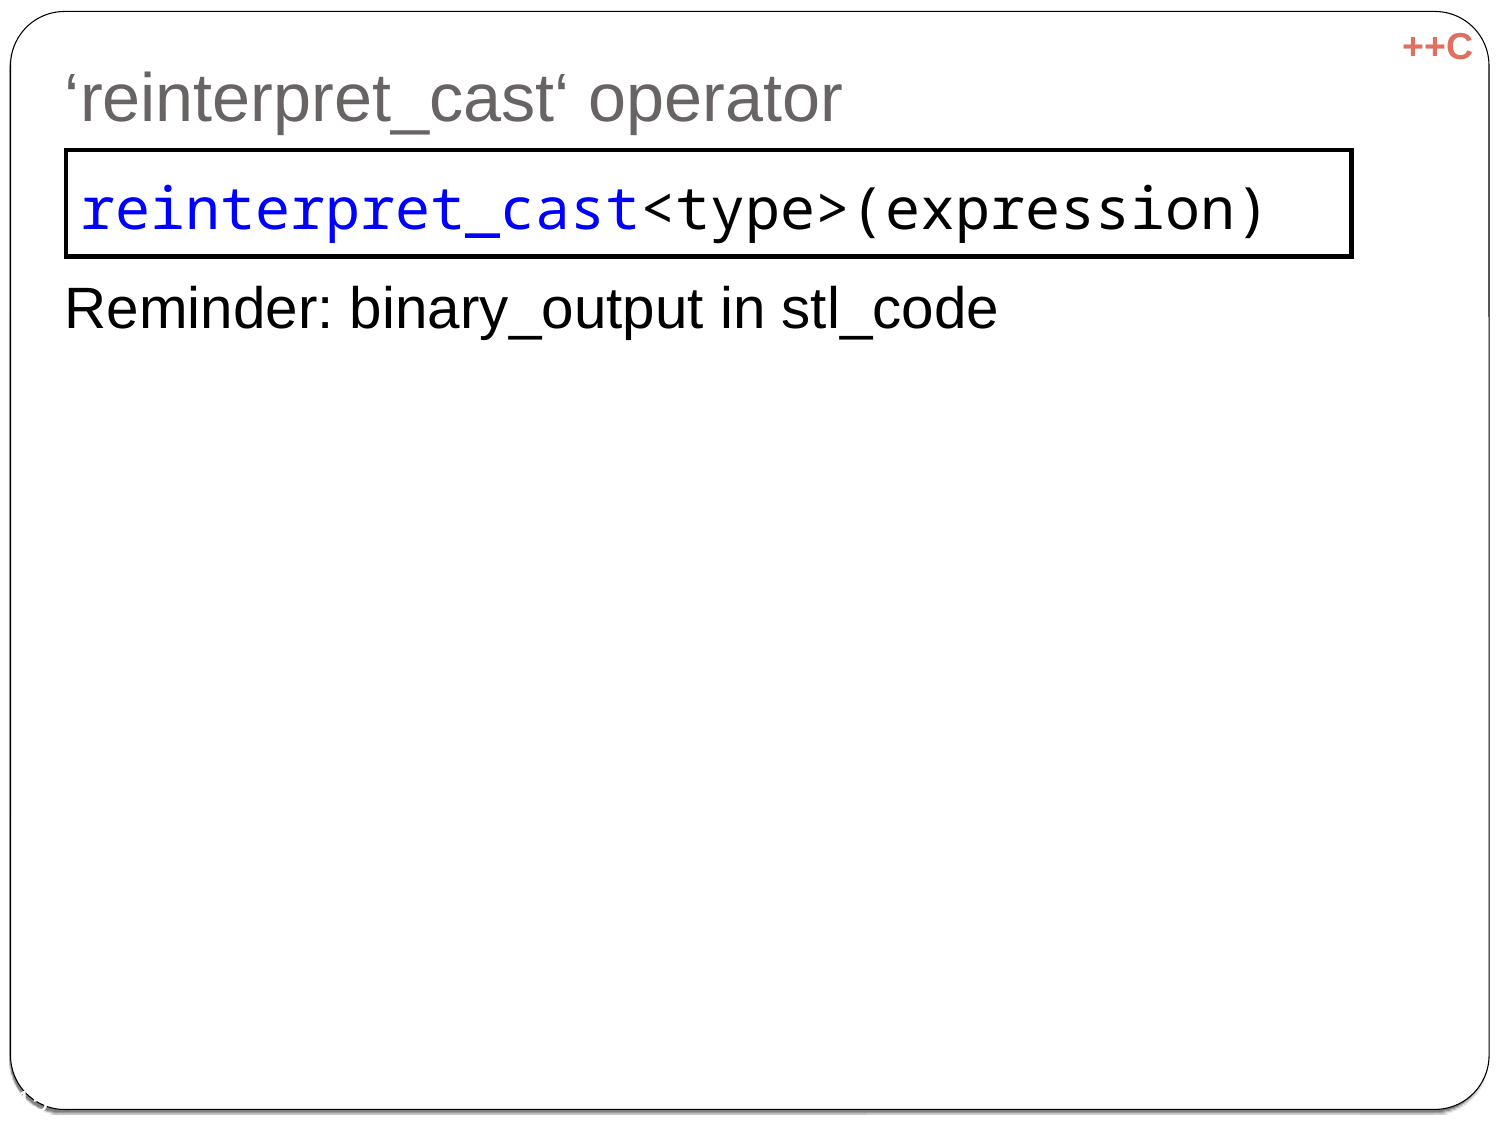

# ‘reinterpret_cast‘ operator
reinterpret_cast<type>(expression)
Reminder: binary_output in stl_code